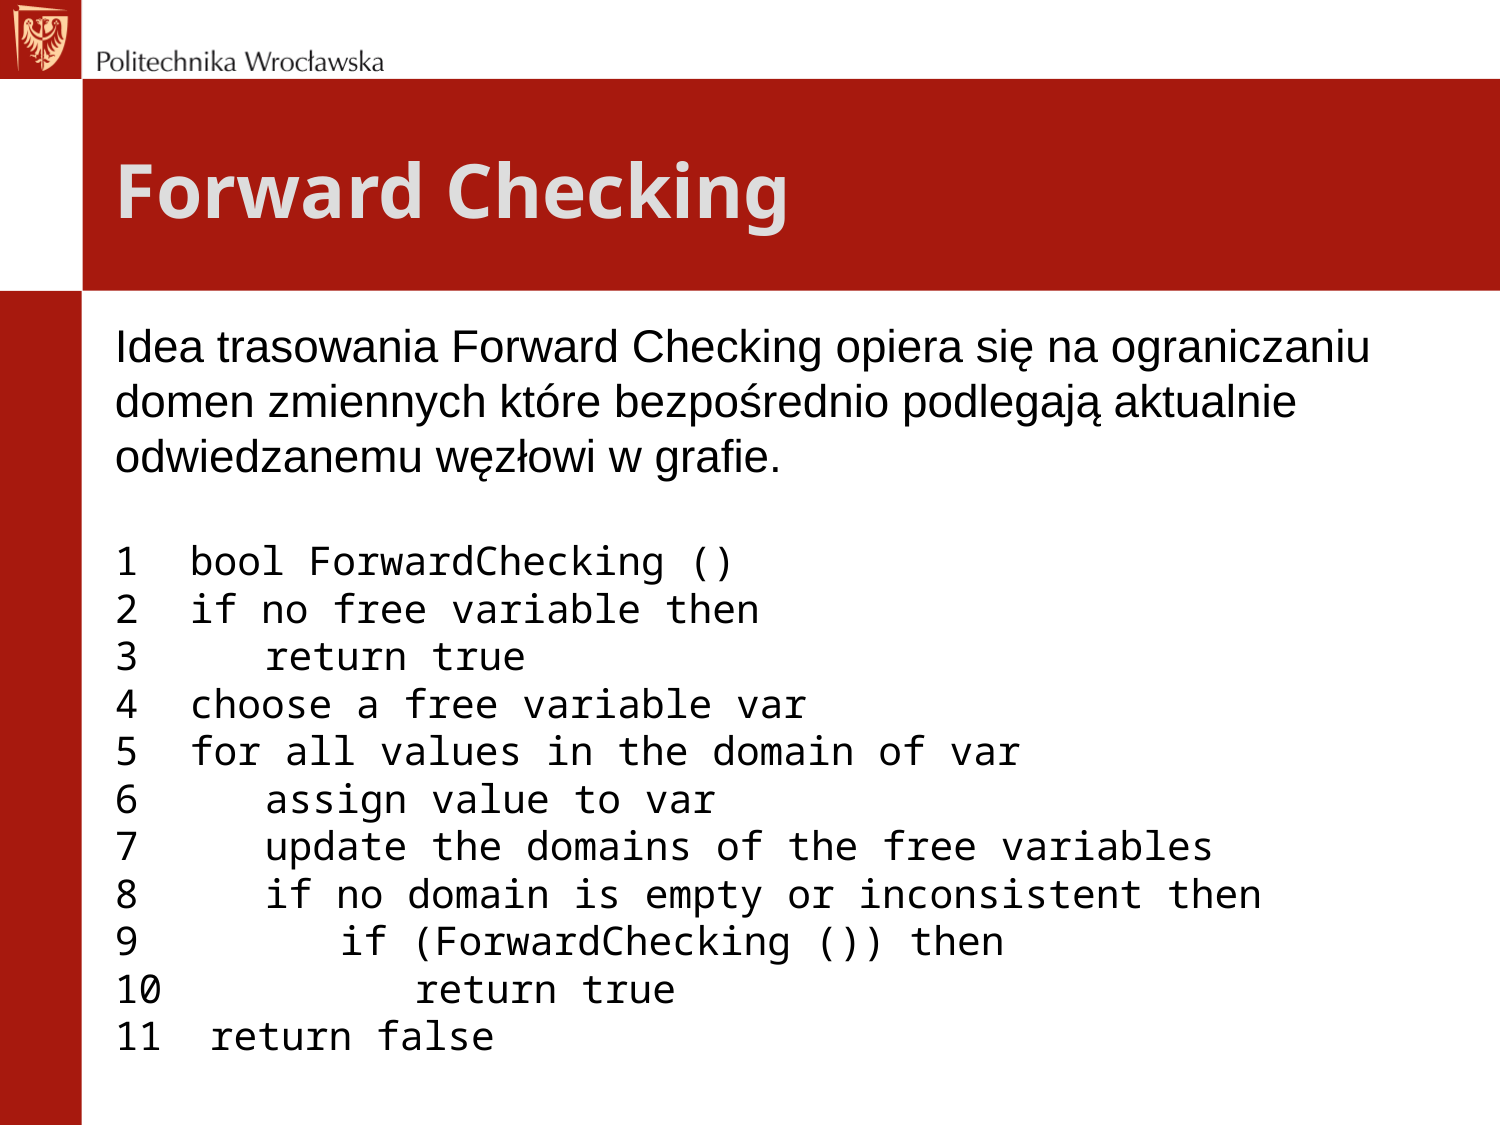

Forward Checking
Idea trasowania Forward Checking opiera się na ograniczaniu domen zmiennych które bezpośrednio podlegają aktualnie odwiedzanemu węzłowi w grafie.
1 	bool ForwardChecking ()
2 	if no free variable then
3 		return true
4 	choose a free variable var
5 	for all values in the domain of var
6 		assign value to var
7 		update the domains of the free variables
8 		if no domain is empty or inconsistent then
9 			if (ForwardChecking ()) then
10 				return true
11 return false